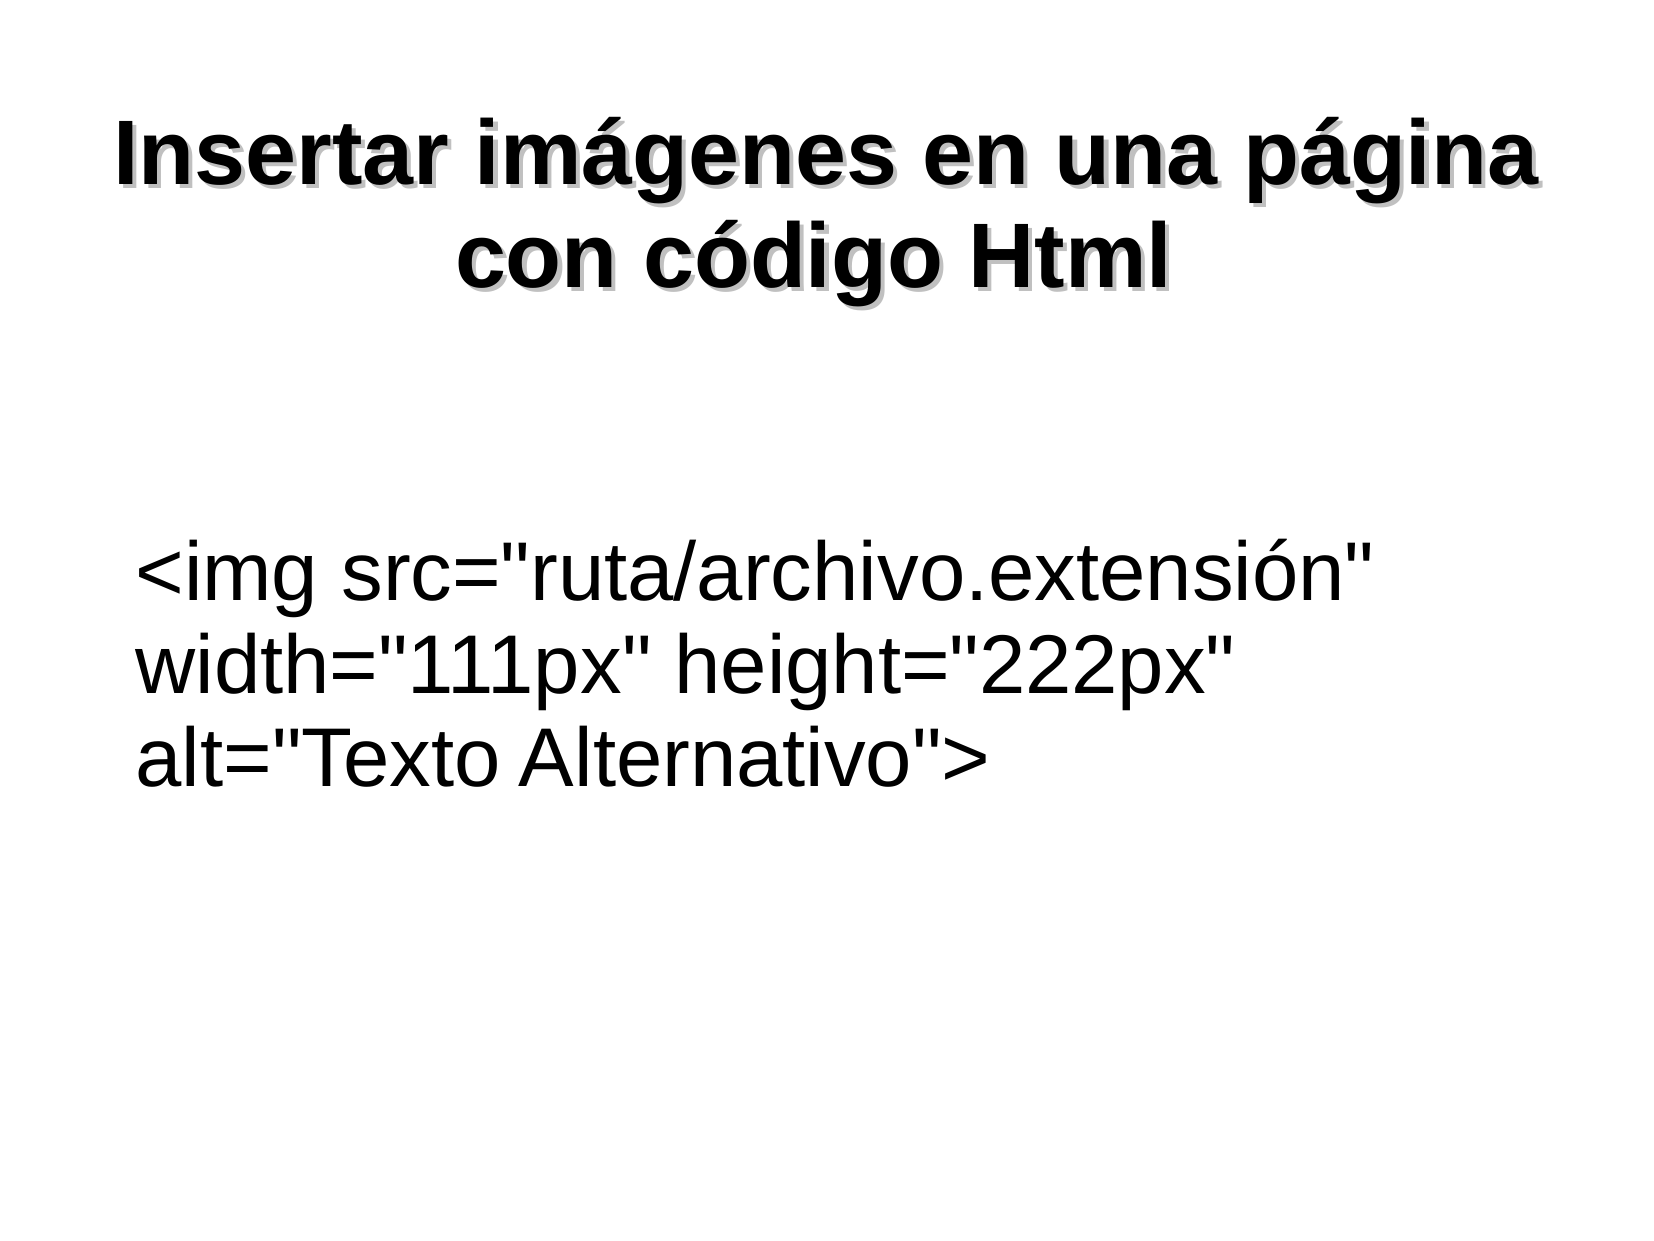

# Insertar imágenes en una página con código Html
<img src="ruta/archivo.extensión" width="111px" height="222px" alt="Texto Alternativo">